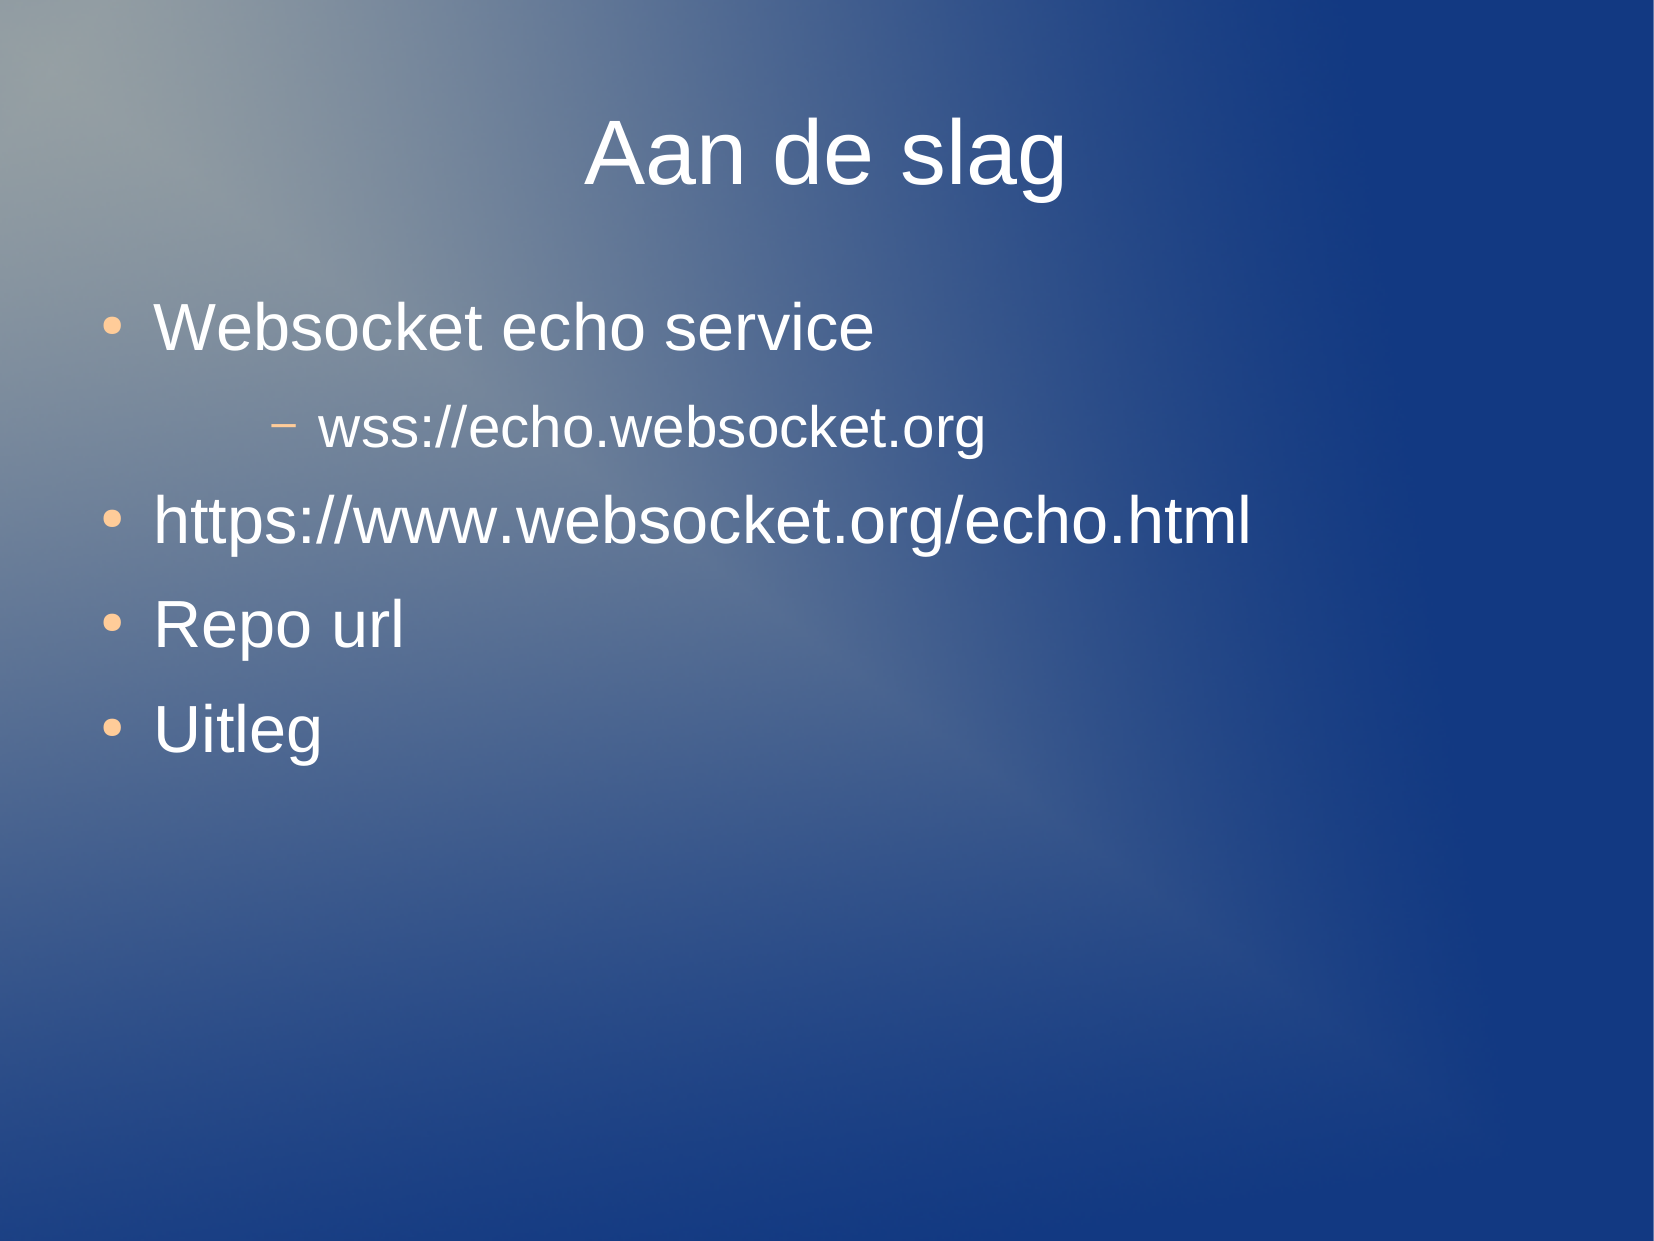

# Aan de slag
Websocket echo service
wss://echo.websocket.org
https://www.websocket.org/echo.html
Repo url
Uitleg